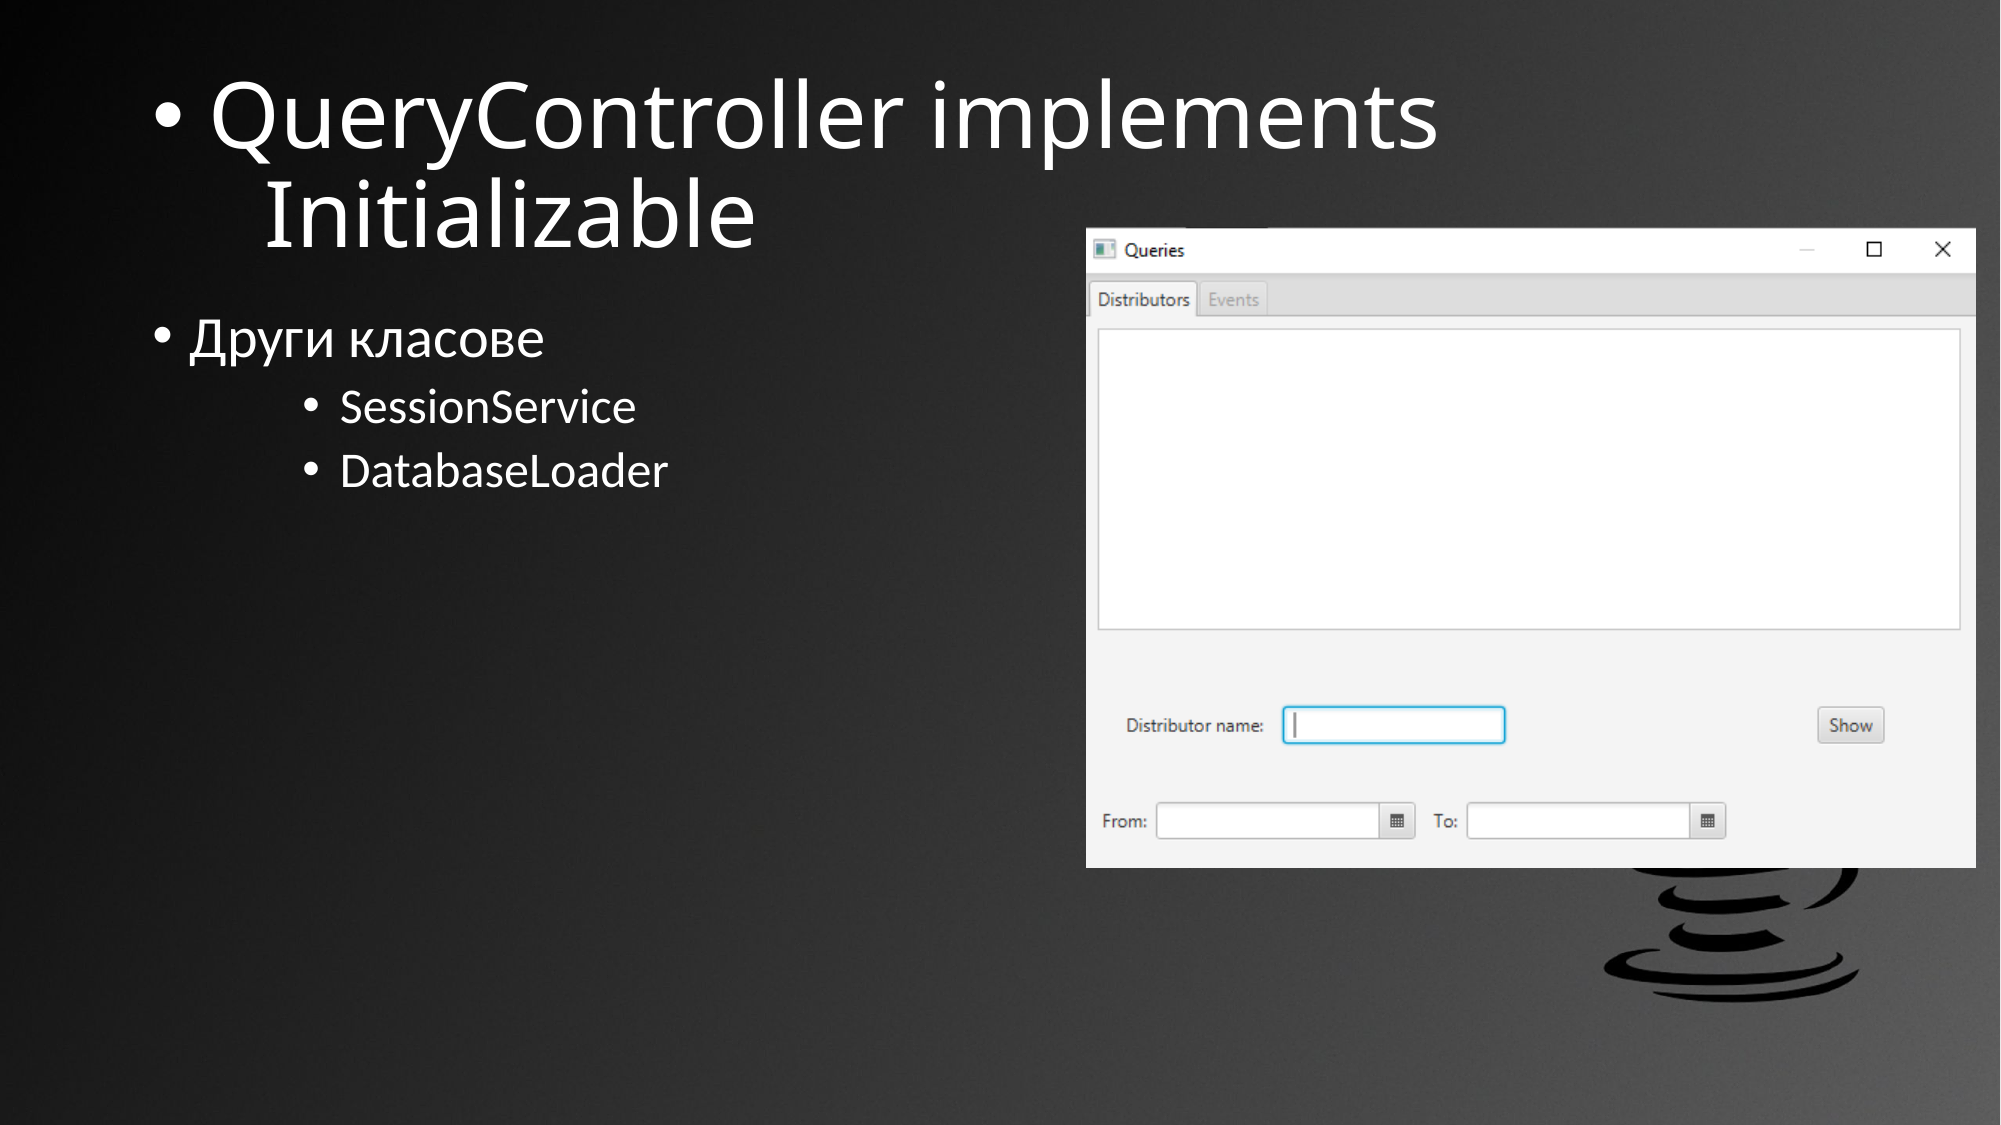

# QueryController implements Initializable
Други класове
SessionService
DatabaseLoader